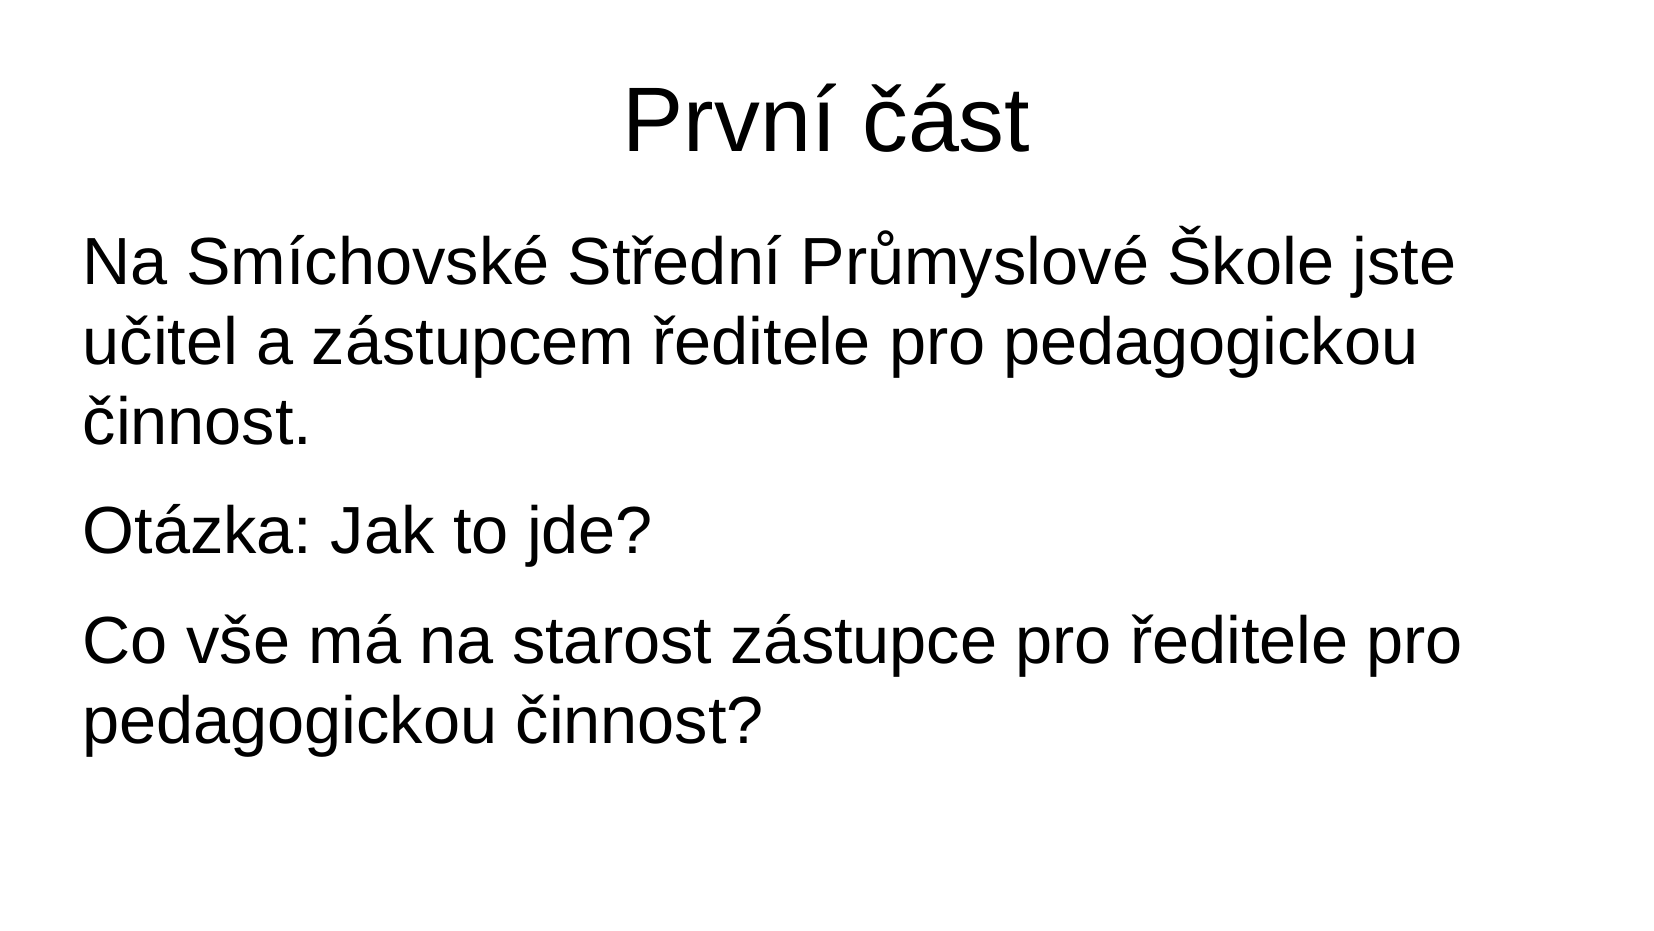

# První část
Na Smíchovské Střední Průmyslové Škole jste učitel a zástupcem ředitele pro pedagogickou činnost.
Otázka: Jak to jde?
Co vše má na starost zástupce pro ředitele pro pedagogickou činnost?